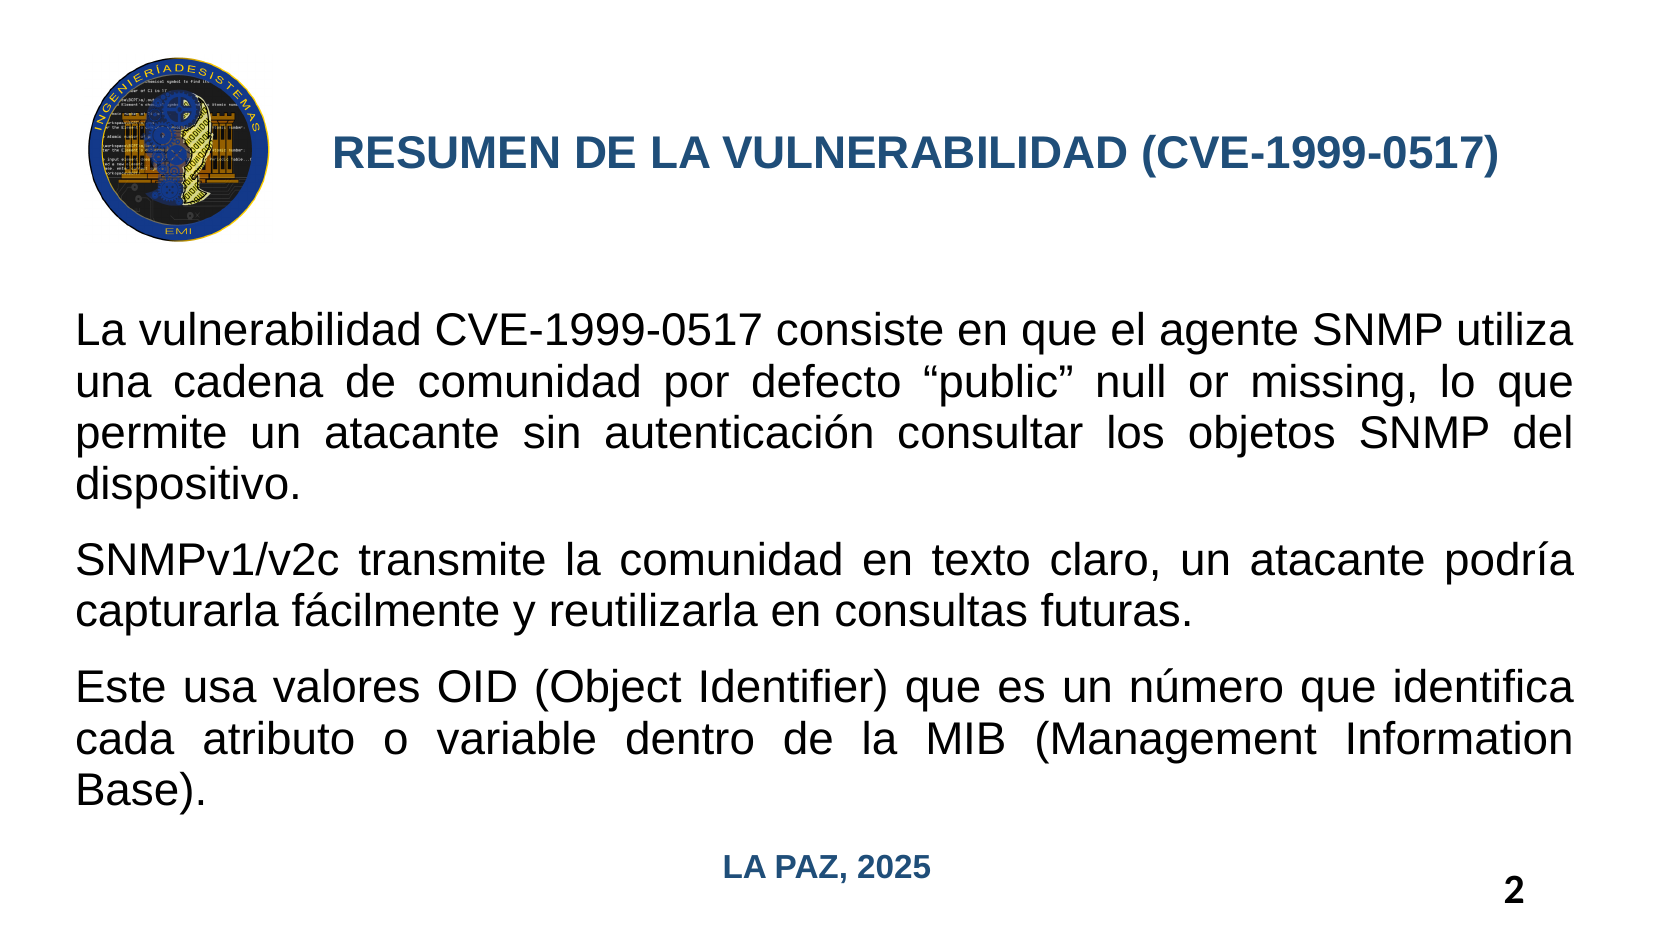

# RESUMEN DE LA VULNERABILIDAD (CVE-1999-0517)
La vulnerabilidad CVE-1999-0517 consiste en que el agente SNMP utiliza una cadena de comunidad por defecto “public” null or missing, lo que permite un atacante sin autenticación consultar los objetos SNMP del dispositivo.
SNMPv1/v2c transmite la comunidad en texto claro, un atacante podría capturarla fácilmente y reutilizarla en consultas futuras.
Este usa valores OID (Object Identifier) que es un número que identifica cada atributo o variable dentro de la MIB (Management Information Base).
LA PAZ, 2025